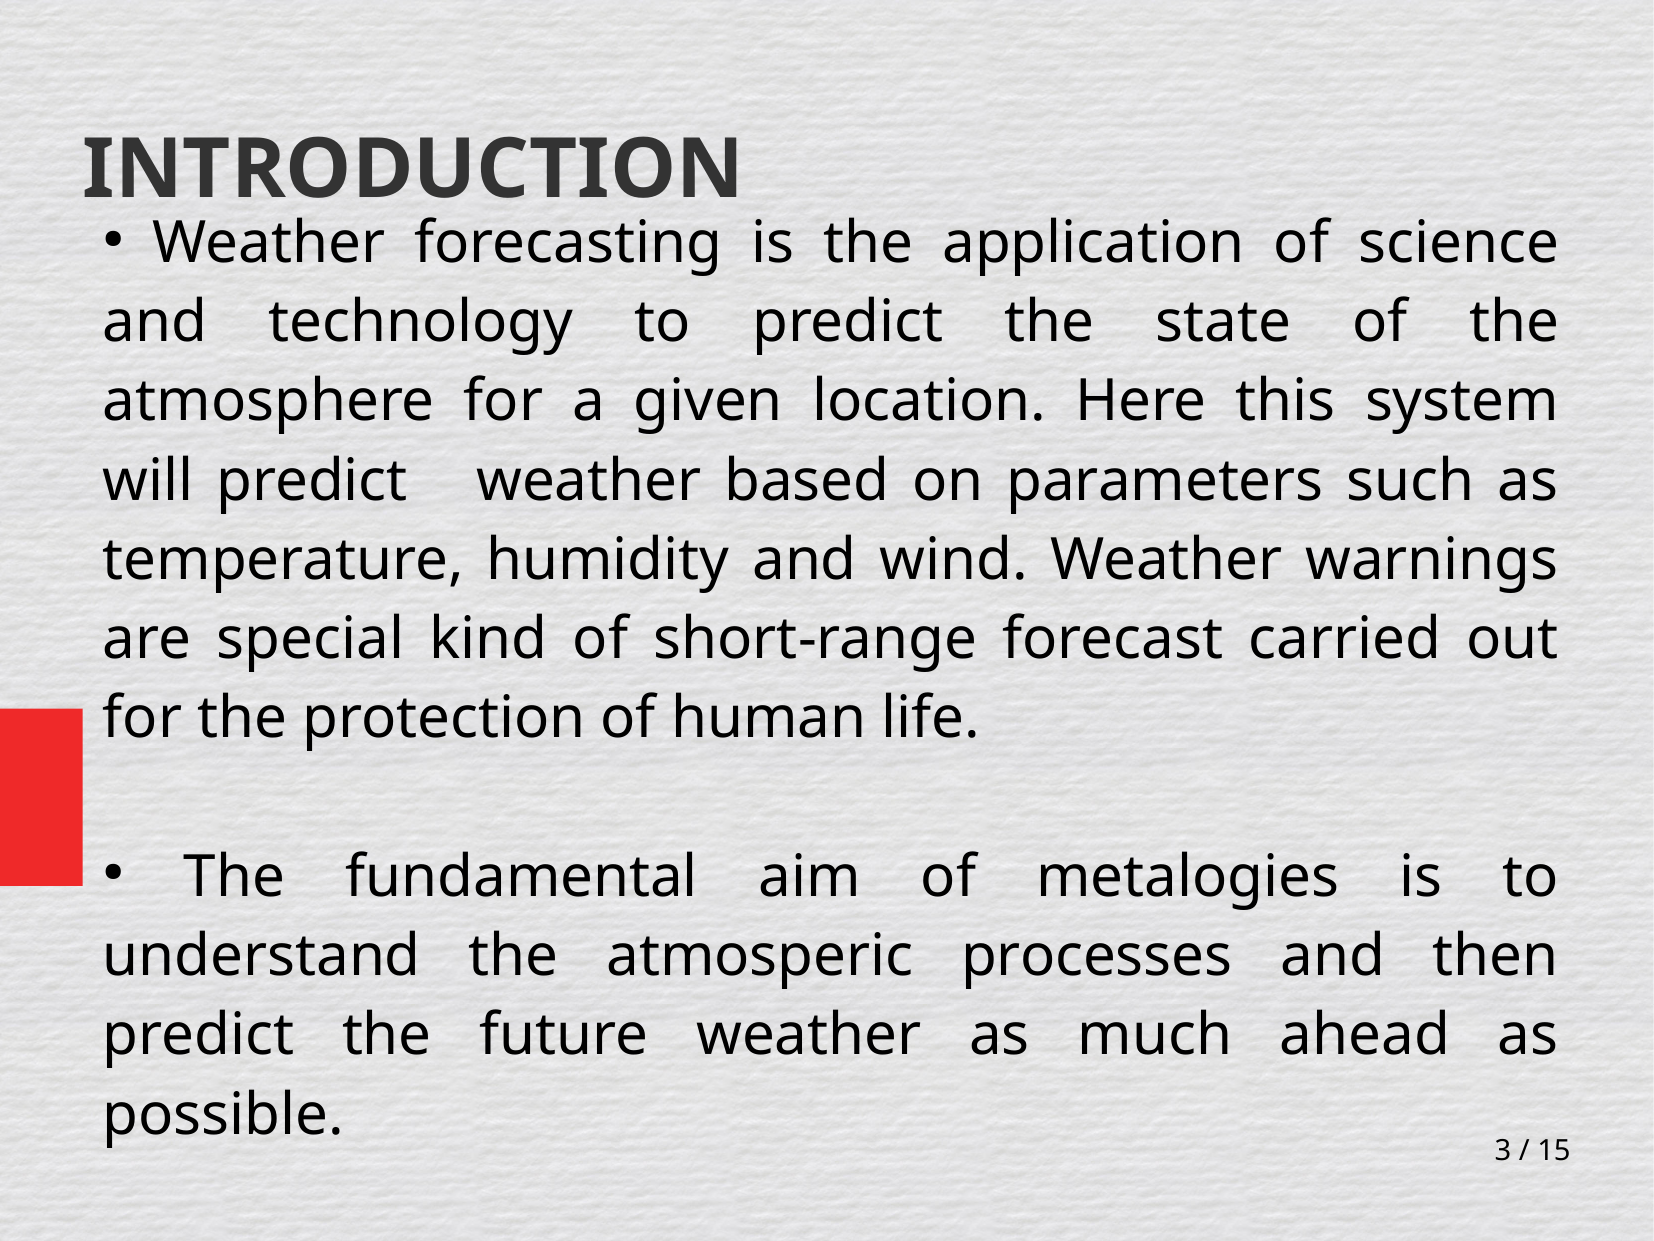

# INTRODUCTION
 Weather forecasting is the application of science and technology to predict the state of the atmosphere for a given location. Here this system will predict weather based on parameters such as temperature, humidity and wind. Weather warnings are special kind of short-range forecast carried out for the protection of human life.
 The fundamental aim of metalogies is to understand the atmosperic processes and then predict the future weather as much ahead as possible.
3